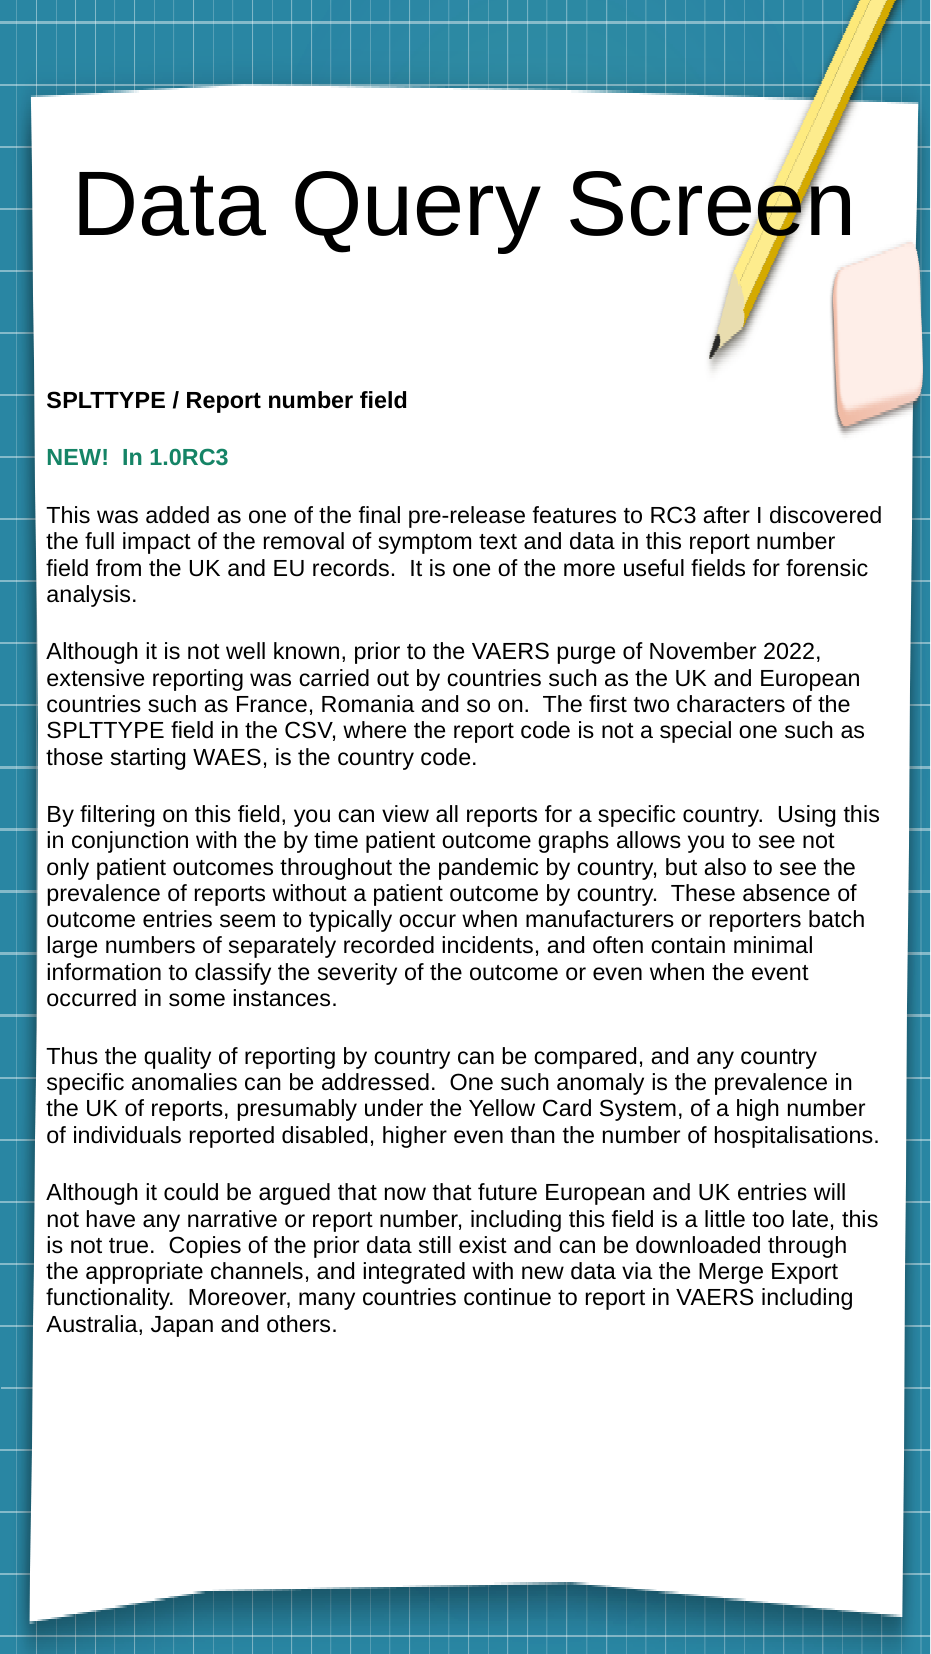

# Data Query Screen
SPLTTYPE / Report number field
NEW! In 1.0RC3
This was added as one of the final pre-release features to RC3 after I discovered the full impact of the removal of symptom text and data in this report number field from the UK and EU records. It is one of the more useful fields for forensic analysis.
Although it is not well known, prior to the VAERS purge of November 2022, extensive reporting was carried out by countries such as the UK and European countries such as France, Romania and so on. The first two characters of the SPLTTYPE field in the CSV, where the report code is not a special one such as those starting WAES, is the country code.
By filtering on this field, you can view all reports for a specific country. Using this in conjunction with the by time patient outcome graphs allows you to see not only patient outcomes throughout the pandemic by country, but also to see the prevalence of reports without a patient outcome by country. These absence of outcome entries seem to typically occur when manufacturers or reporters batch large numbers of separately recorded incidents, and often contain minimal information to classify the severity of the outcome or even when the event occurred in some instances.
Thus the quality of reporting by country can be compared, and any country specific anomalies can be addressed. One such anomaly is the prevalence in the UK of reports, presumably under the Yellow Card System, of a high number of individuals reported disabled, higher even than the number of hospitalisations.
Although it could be argued that now that future European and UK entries will not have any narrative or report number, including this field is a little too late, this is not true. Copies of the prior data still exist and can be downloaded through the appropriate channels, and integrated with new data via the Merge Export functionality. Moreover, many countries continue to report in VAERS including Australia, Japan and others.